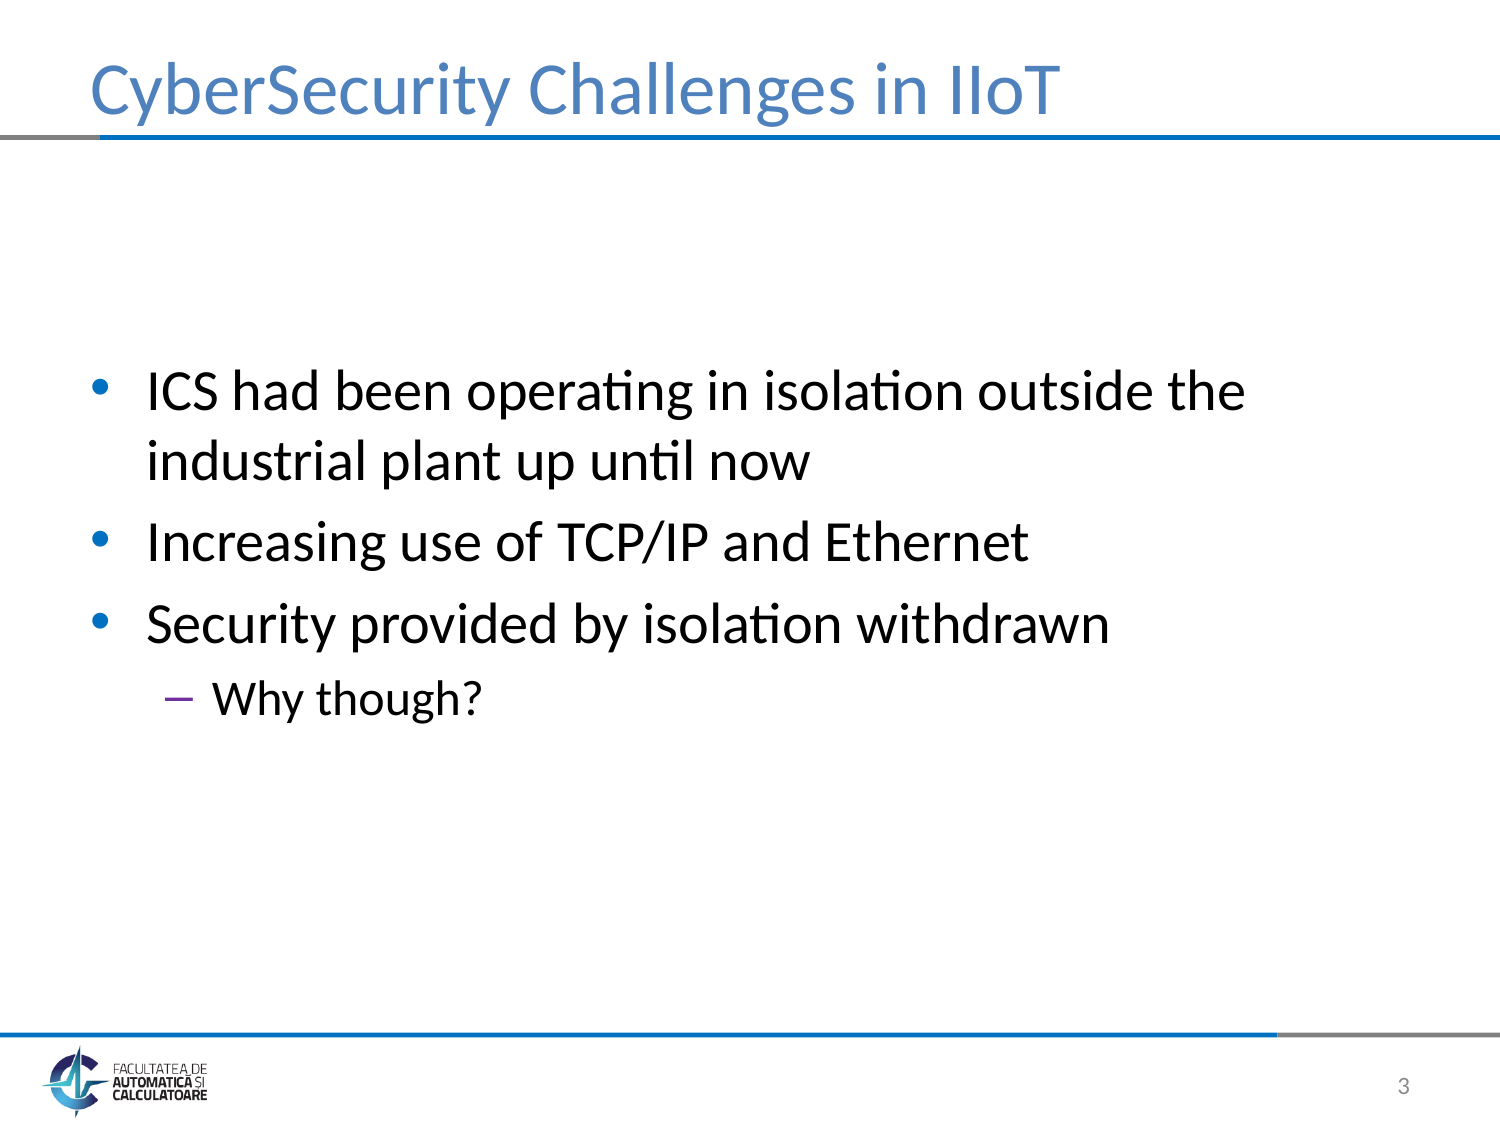

# CyberSecurity Challenges in IIoT
ICS had been operating in isolation outside the industrial plant up until now
Increasing use of TCP/IP and Ethernet
Security provided by isolation withdrawn
Why though?